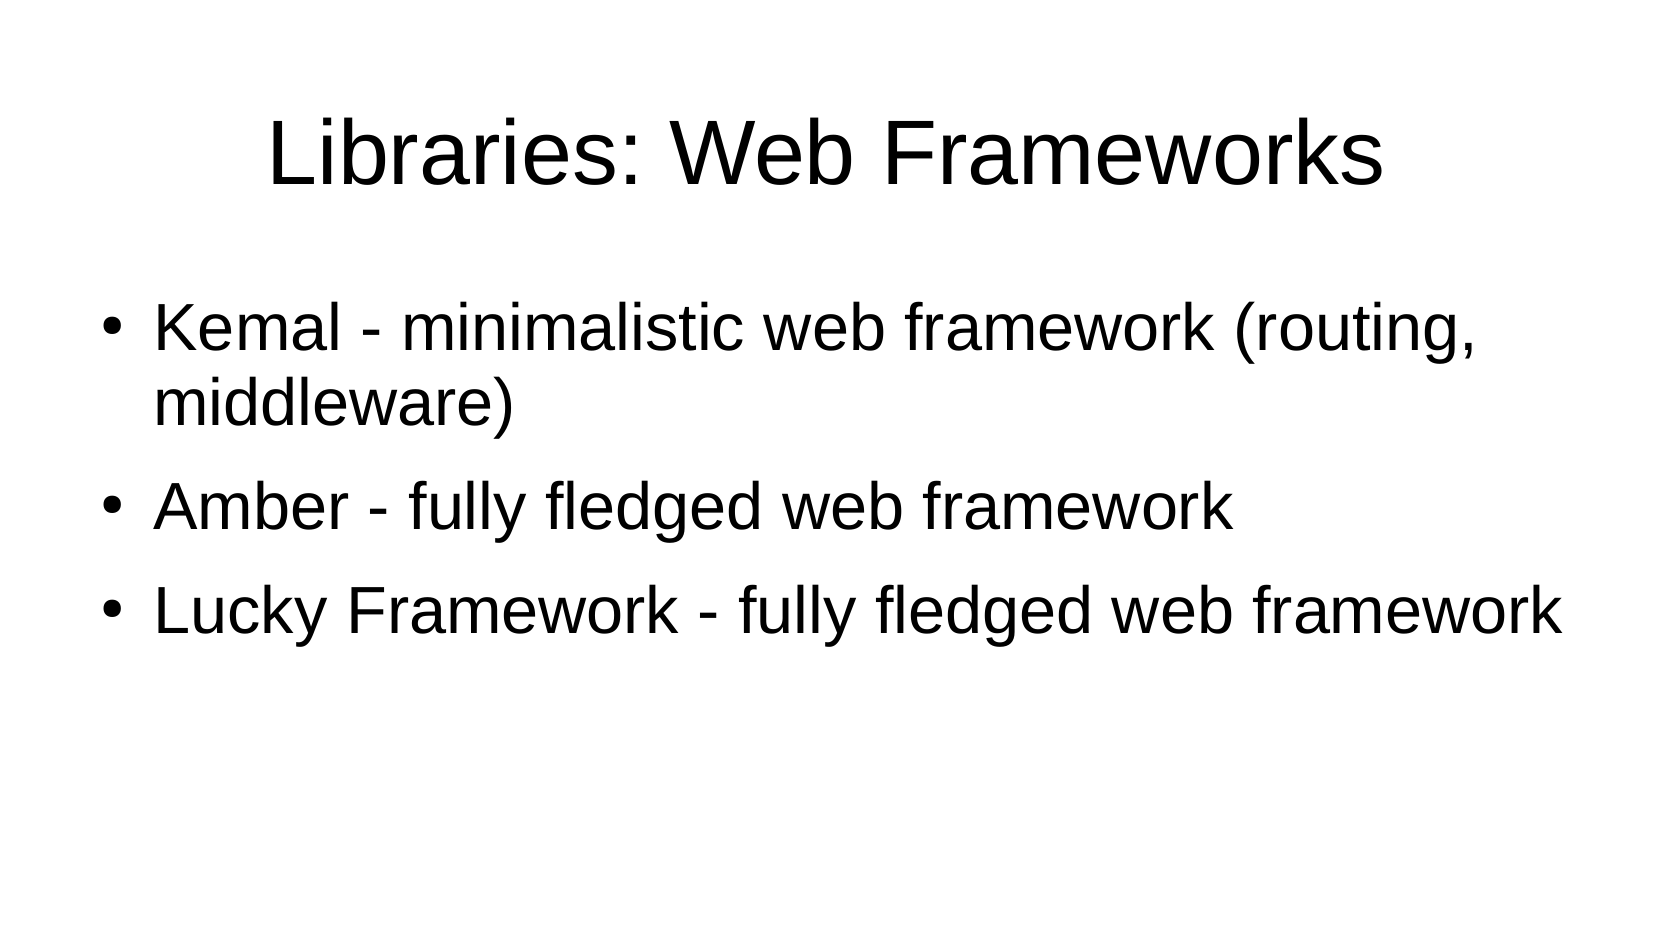

# Libraries: Web Frameworks
Kemal - minimalistic web framework (routing, middleware)
Amber - fully fledged web framework
Lucky Framework - fully fledged web framework